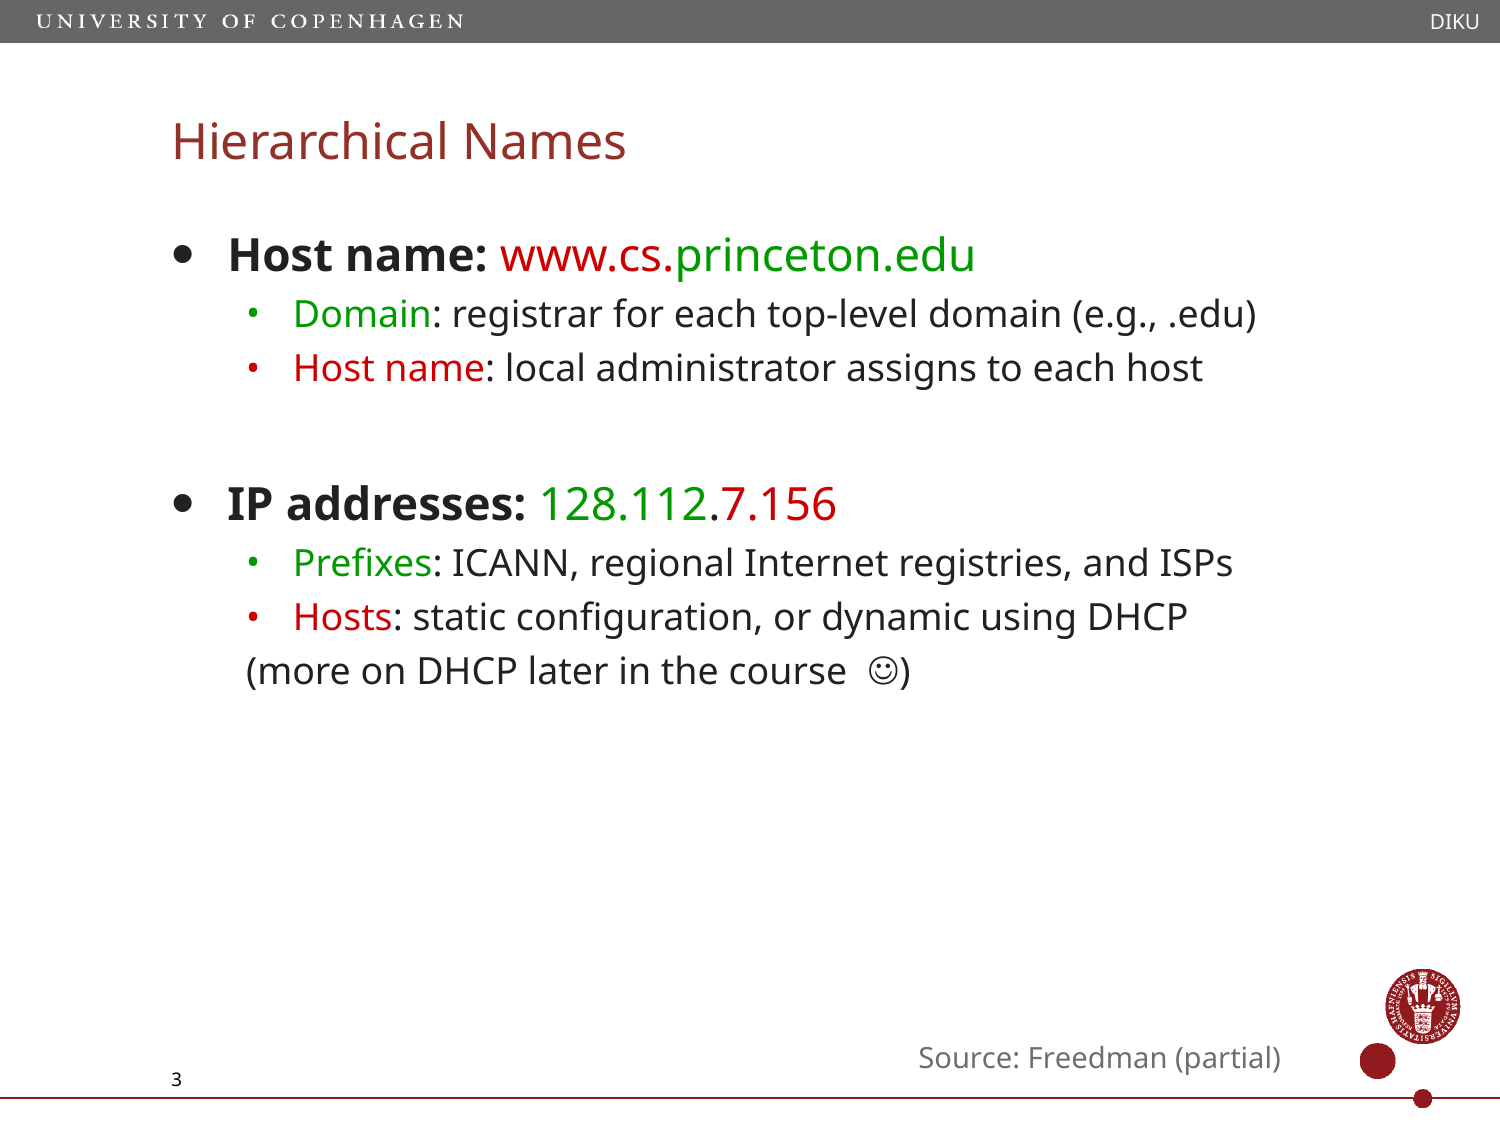

DIKU
# Hierarchical Names
Host name: www.cs.princeton.edu
Domain: registrar for each top-level domain (e.g., .edu)
Host name: local administrator assigns to each host
IP addresses: 128.112.7.156
Prefixes: ICANN, regional Internet registries, and ISPs
Hosts: static configuration, or dynamic using DHCP
(more on DHCP later in the course )
Source: Freedman (partial)